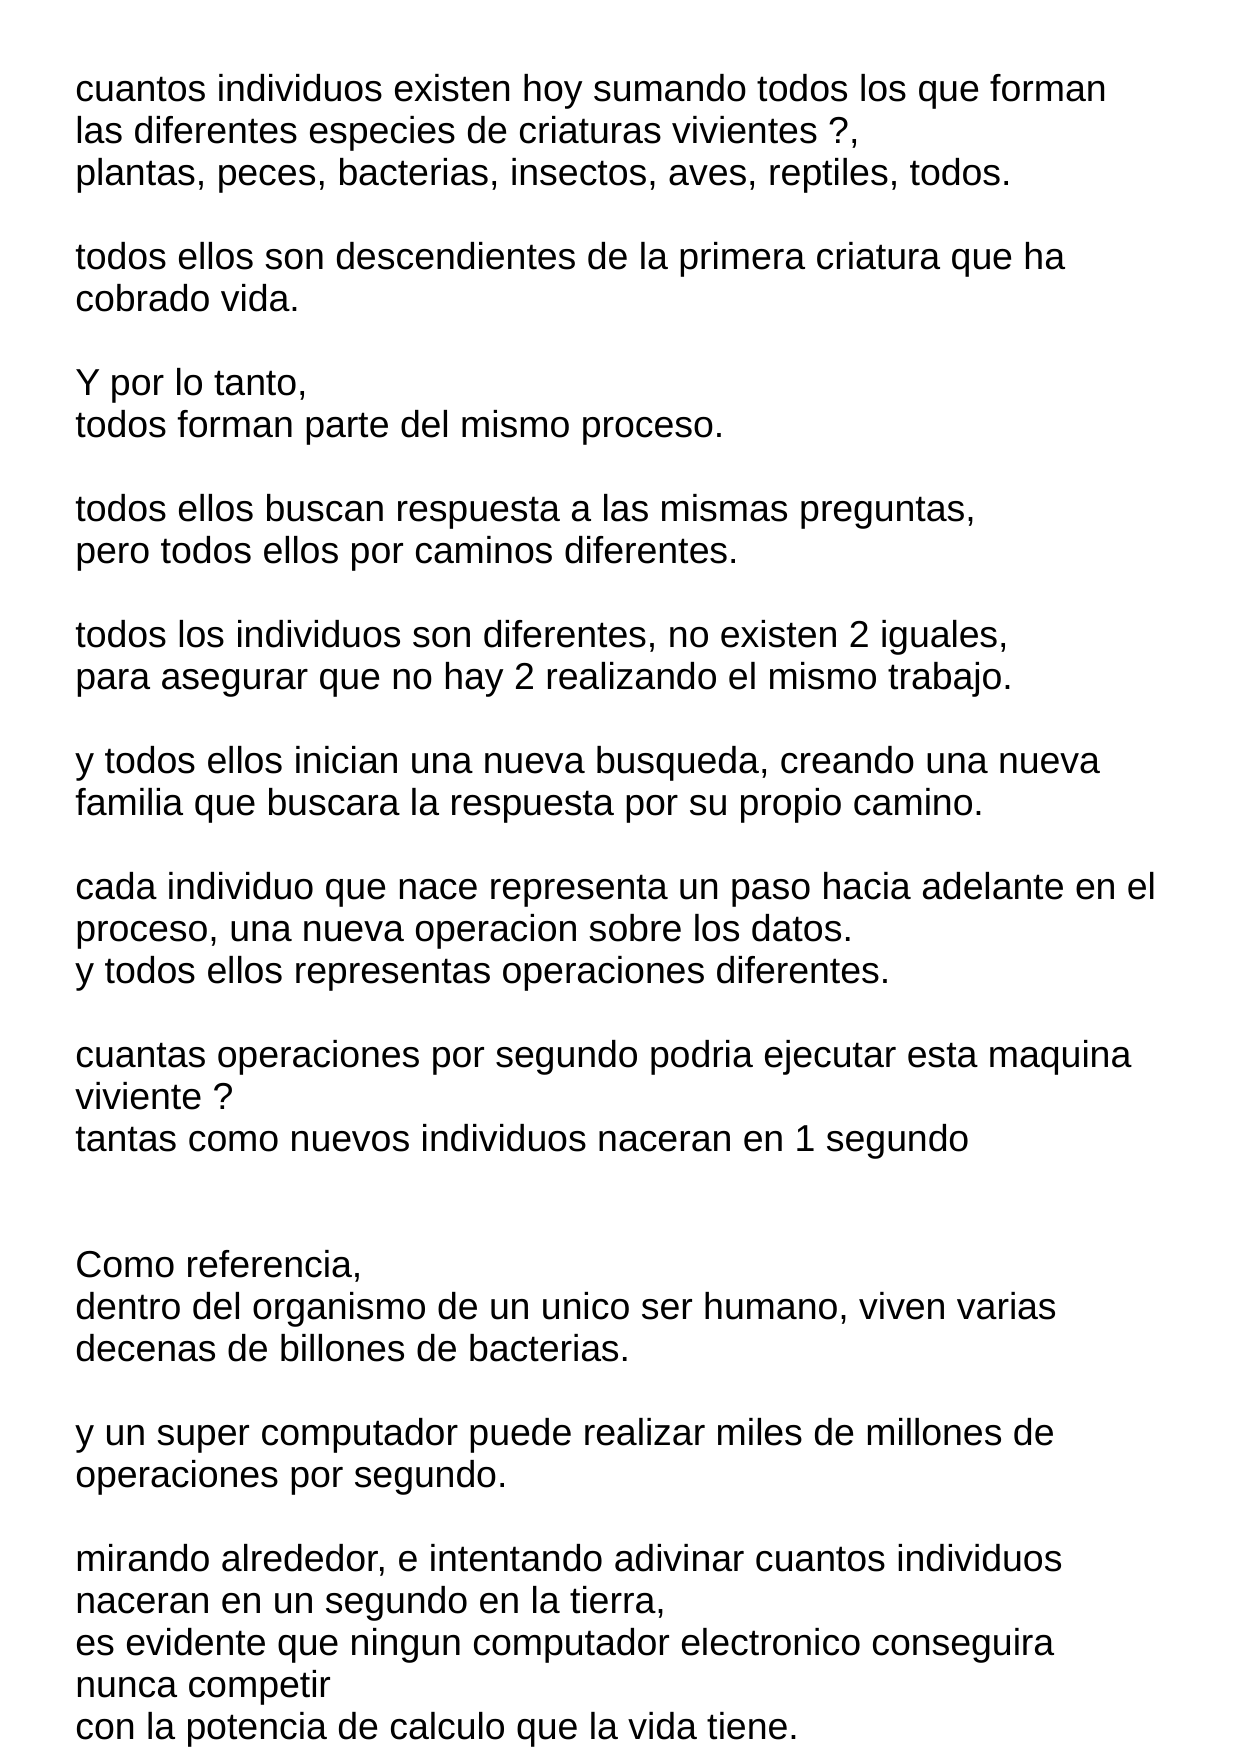

cuantos individuos existen hoy sumando todos los que forman las diferentes especies de criaturas vivientes ?,
plantas, peces, bacterias, insectos, aves, reptiles, todos.
todos ellos son descendientes de la primera criatura que ha cobrado vida.
Y por lo tanto,
todos forman parte del mismo proceso.
todos ellos buscan respuesta a las mismas preguntas,
pero todos ellos por caminos diferentes.
todos los individuos son diferentes, no existen 2 iguales,
para asegurar que no hay 2 realizando el mismo trabajo.
y todos ellos inician una nueva busqueda, creando una nueva familia que buscara la respuesta por su propio camino.
cada individuo que nace representa un paso hacia adelante en el proceso, una nueva operacion sobre los datos.
y todos ellos representas operaciones diferentes.
cuantas operaciones por segundo podria ejecutar esta maquina viviente ?
tantas como nuevos individuos naceran en 1 segundo
Como referencia,
dentro del organismo de un unico ser humano, viven varias decenas de billones de bacterias.
y un super computador puede realizar miles de millones de operaciones por segundo.
mirando alrededor, e intentando adivinar cuantos individuos naceran en un segundo en la tierra,
es evidente que ningun computador electronico conseguira nunca competir
con la potencia de calculo que la vida tiene.